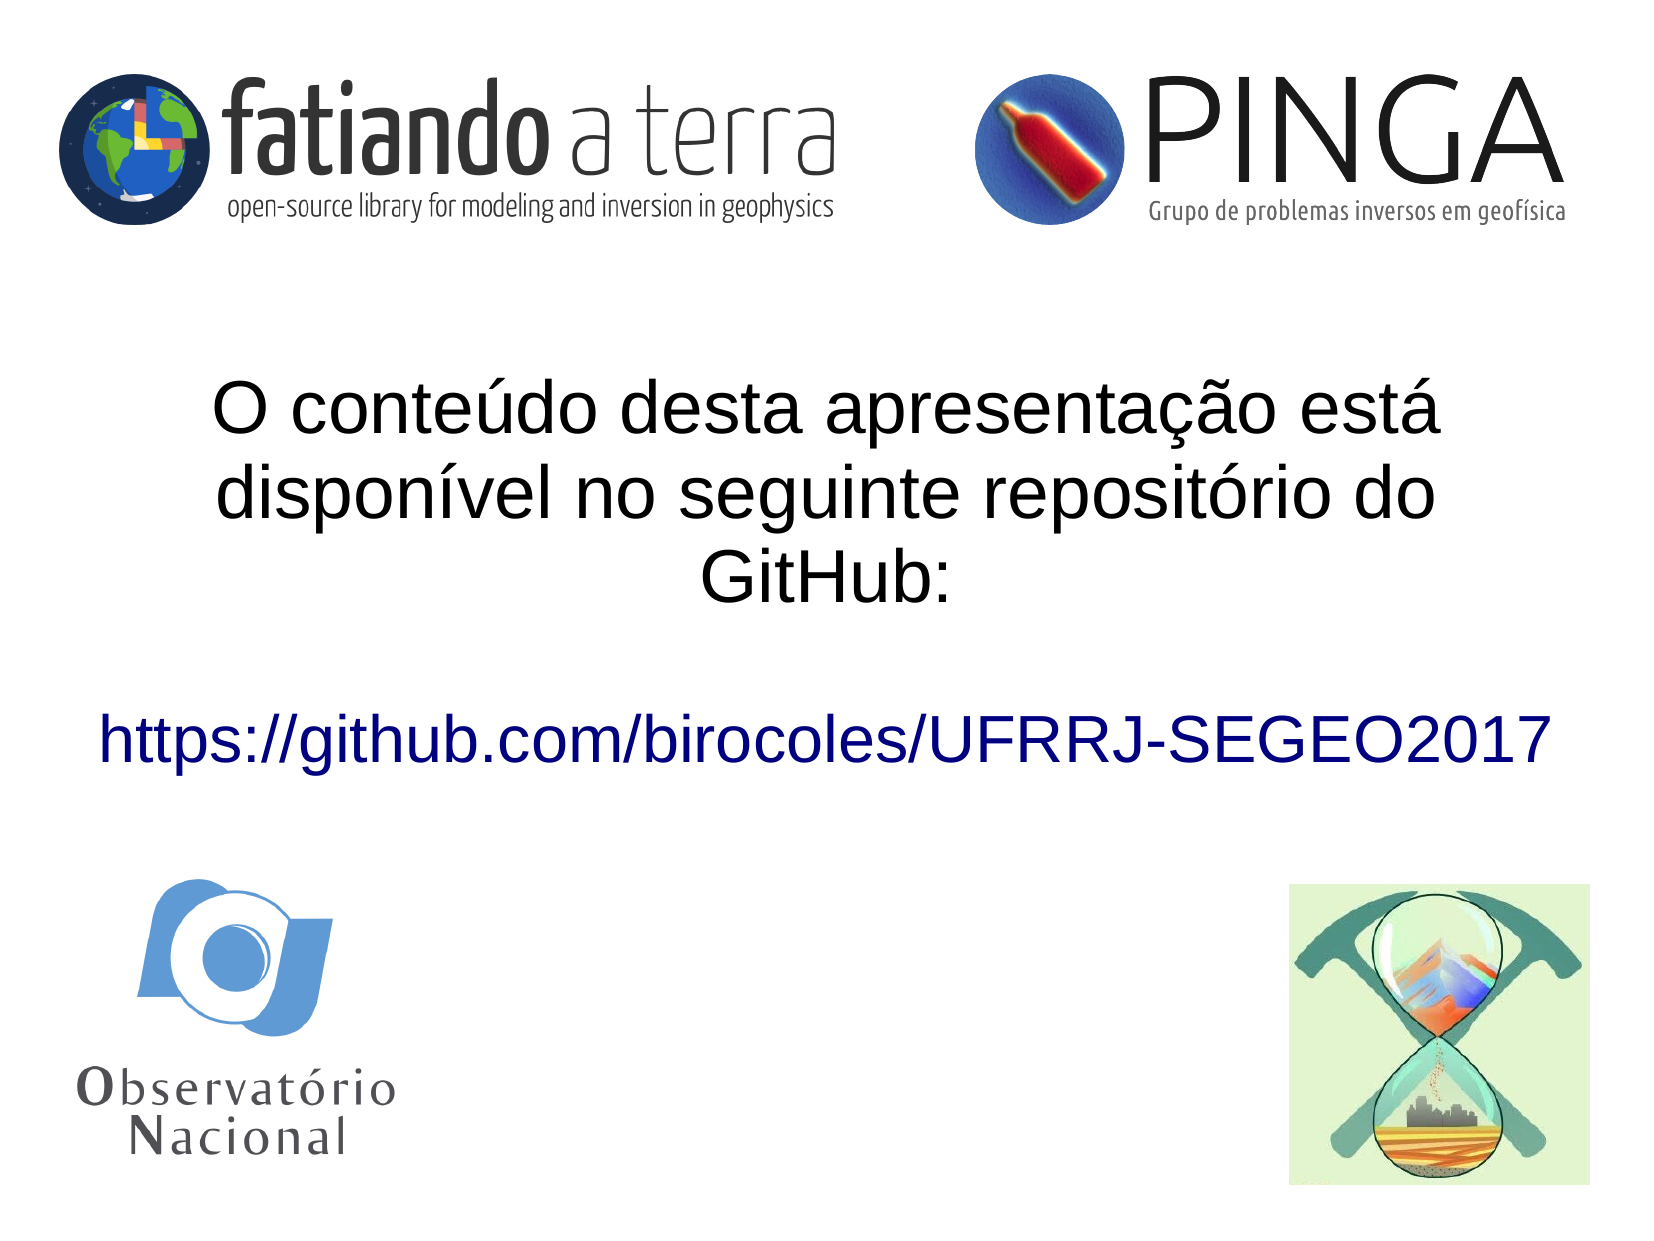

# O conteúdo desta apresentação está disponível no seguinte repositório do GitHub:
https://github.com/birocoles/UFRRJ-SEGEO2017